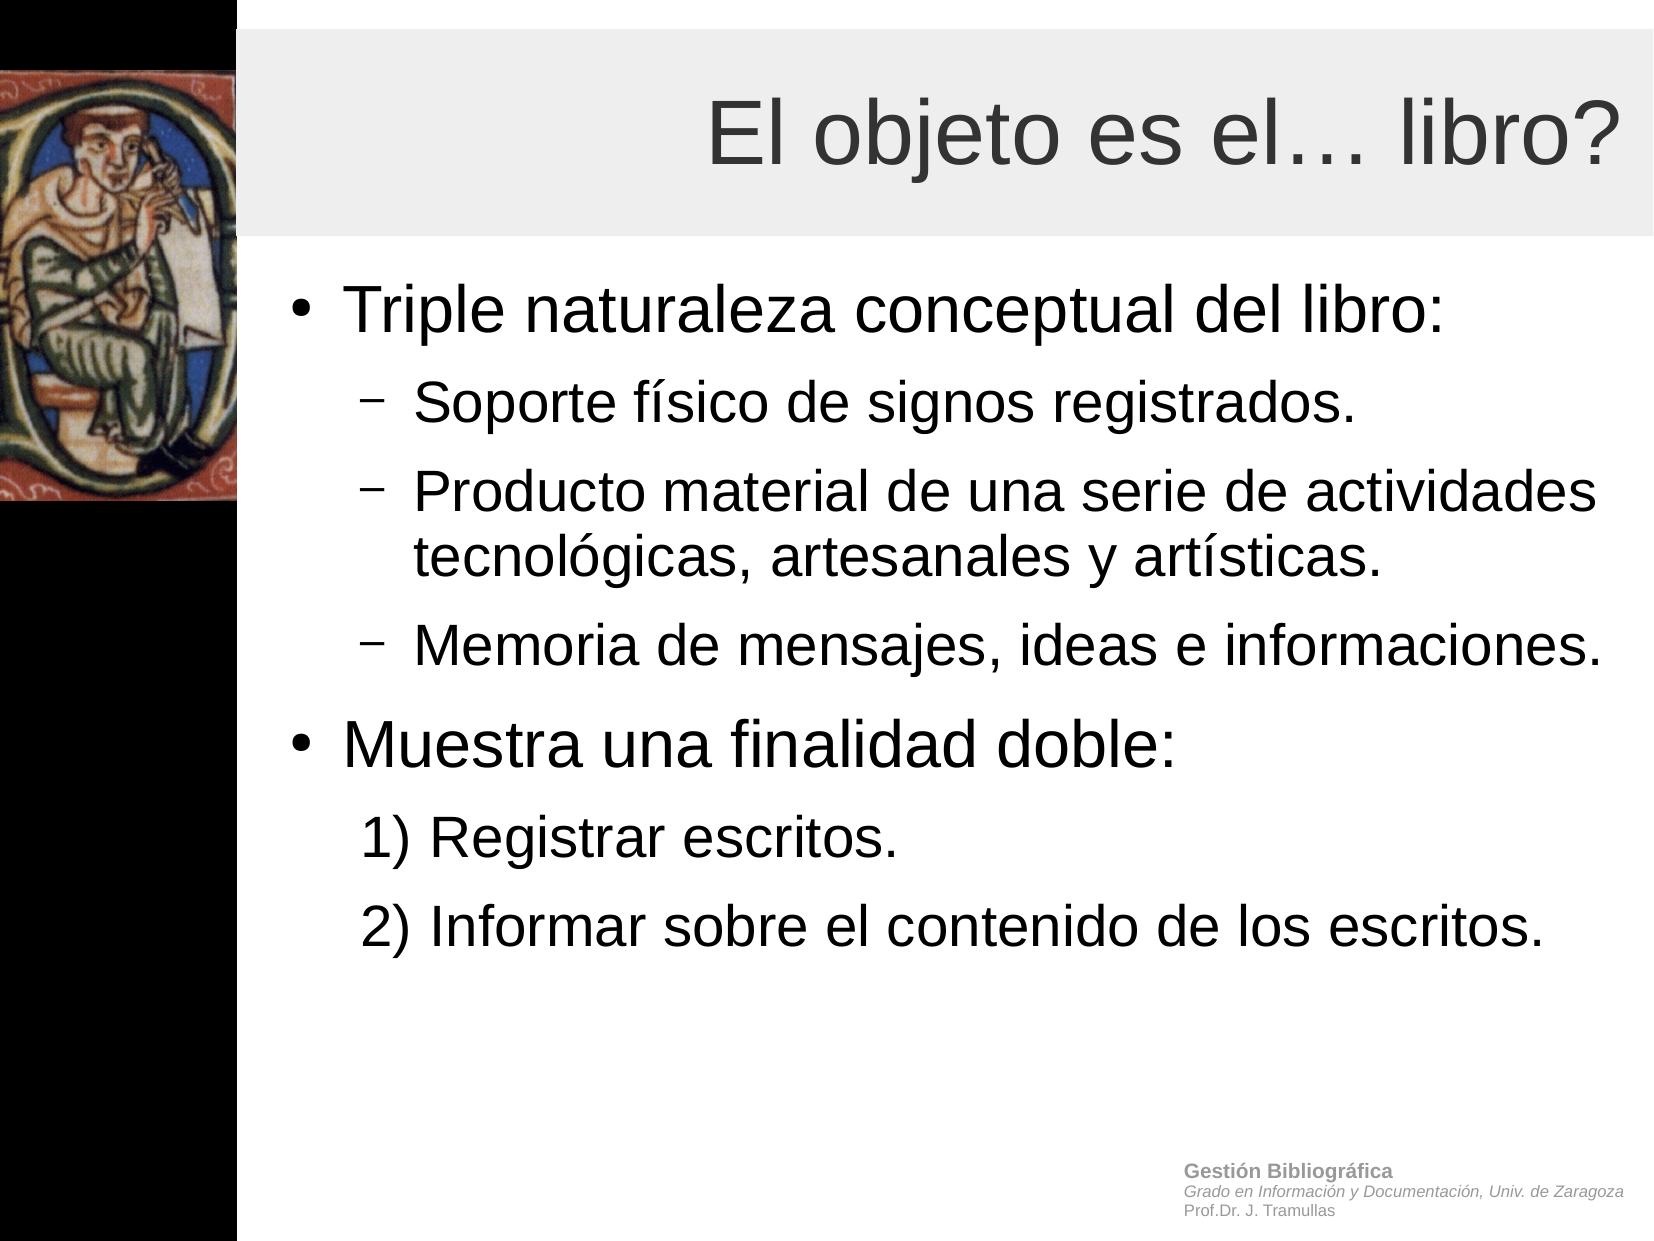

# El objeto es el… libro?
Triple naturaleza conceptual del libro:
Soporte físico de signos registrados.
Producto material de una serie de actividades tecnológicas, artesanales y artísticas.
Memoria de mensajes, ideas e informaciones.
Muestra una finalidad doble:
 Registrar escritos.
 Informar sobre el contenido de los escritos.